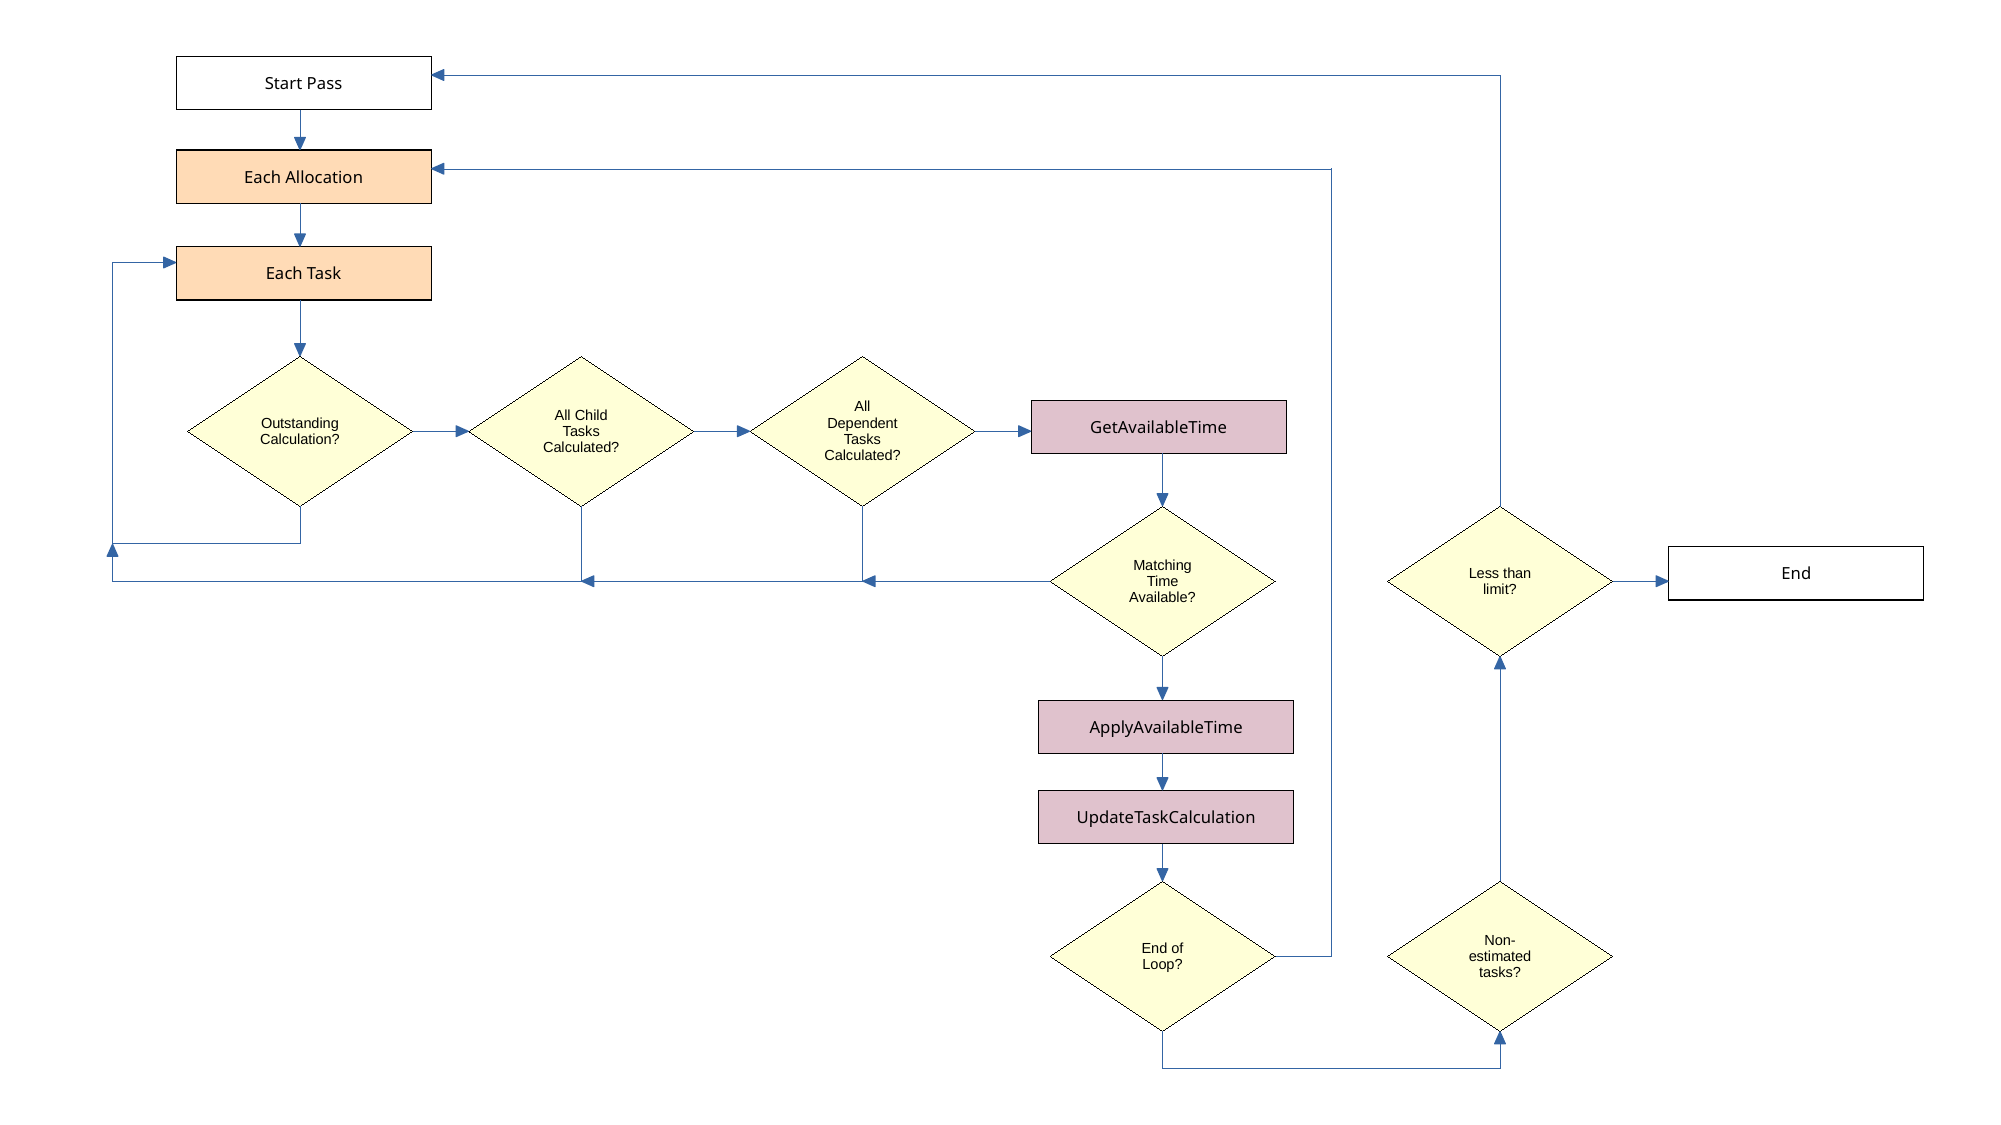

Start Pass
Each Allocation
Each Task
Outstanding Calculation?
All Child Tasks Calculated?
All Dependent Tasks Calculated?
GetAvailableTime
Matching Time Available?
Less than limit?
End
ApplyAvailableTime
UpdateTaskCalculation
End of Loop?
Non-estimated tasks?